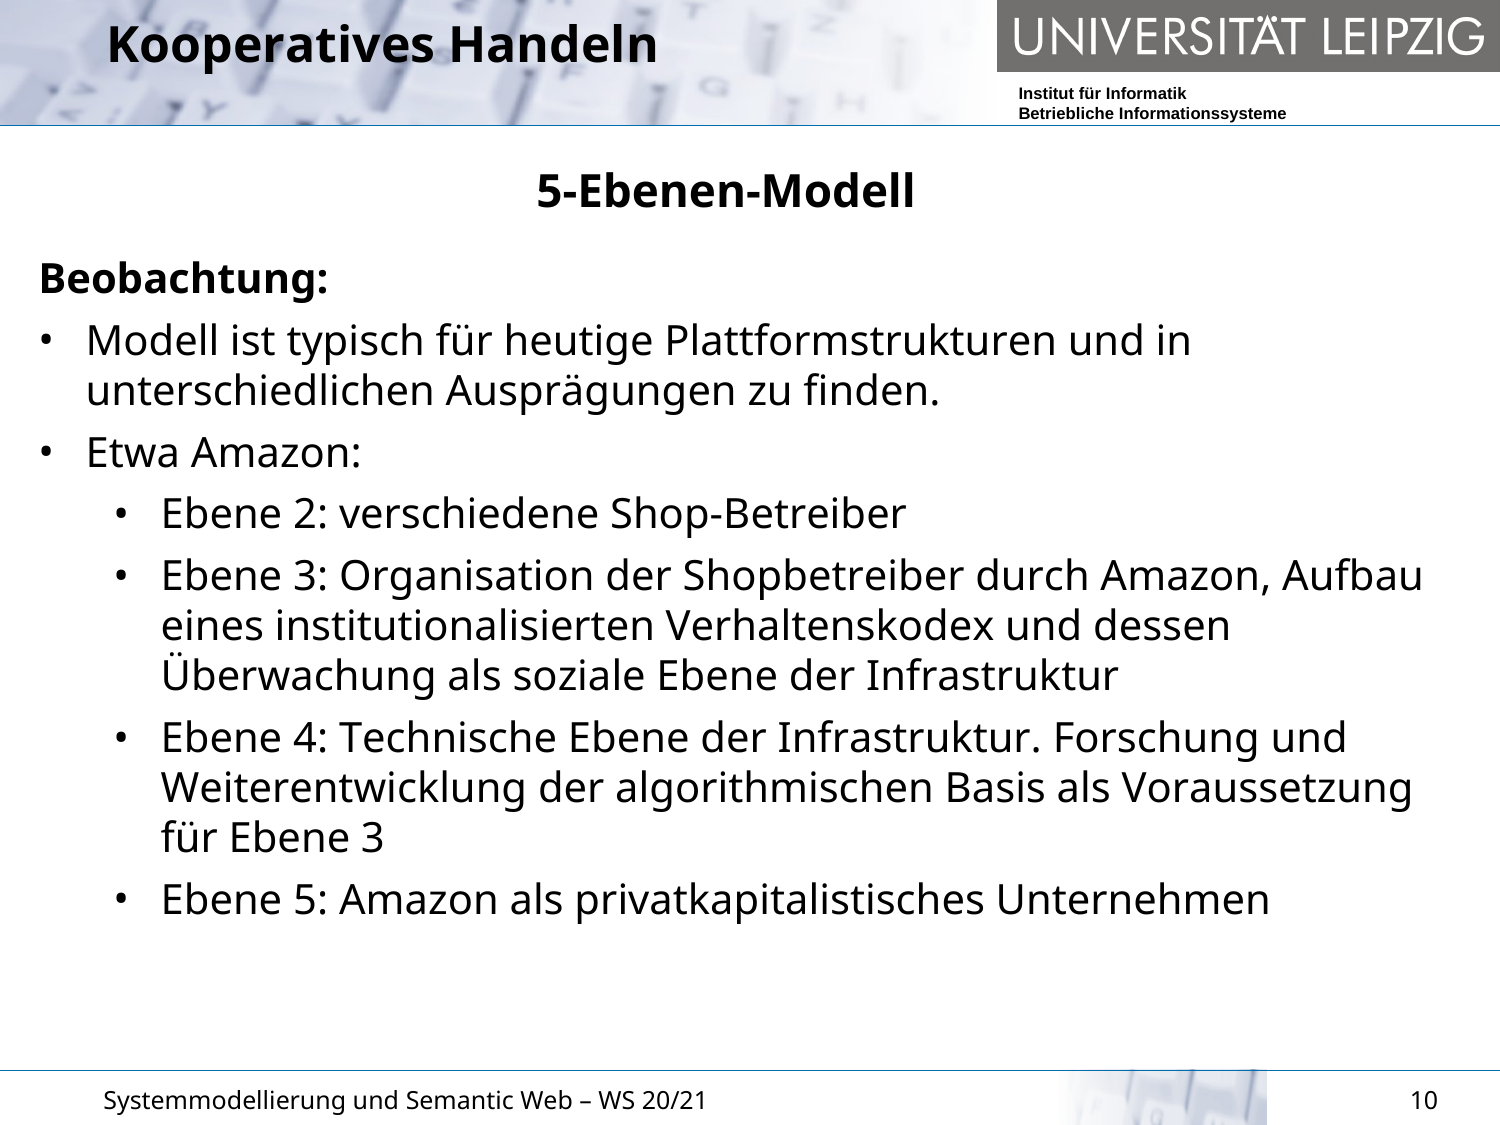

Kooperatives Handeln
5-Ebenen-Modell
Beobachtung:
Modell ist typisch für heutige Plattformstrukturen und in unterschiedlichen Ausprägungen zu finden.
Etwa Amazon:
Ebene 2: verschiedene Shop-Betreiber
Ebene 3: Organisation der Shopbetreiber durch Amazon, Aufbau eines institutionalisierten Verhaltenskodex und dessen Überwachung als soziale Ebene der Infrastruktur
Ebene 4: Technische Ebene der Infrastruktur. Forschung und Weiterentwicklung der algorithmischen Basis als Voraussetzung für Ebene 3
Ebene 5: Amazon als privatkapitalistisches Unternehmen
Systemmodellierung und Semantic Web – WS 20/21
10